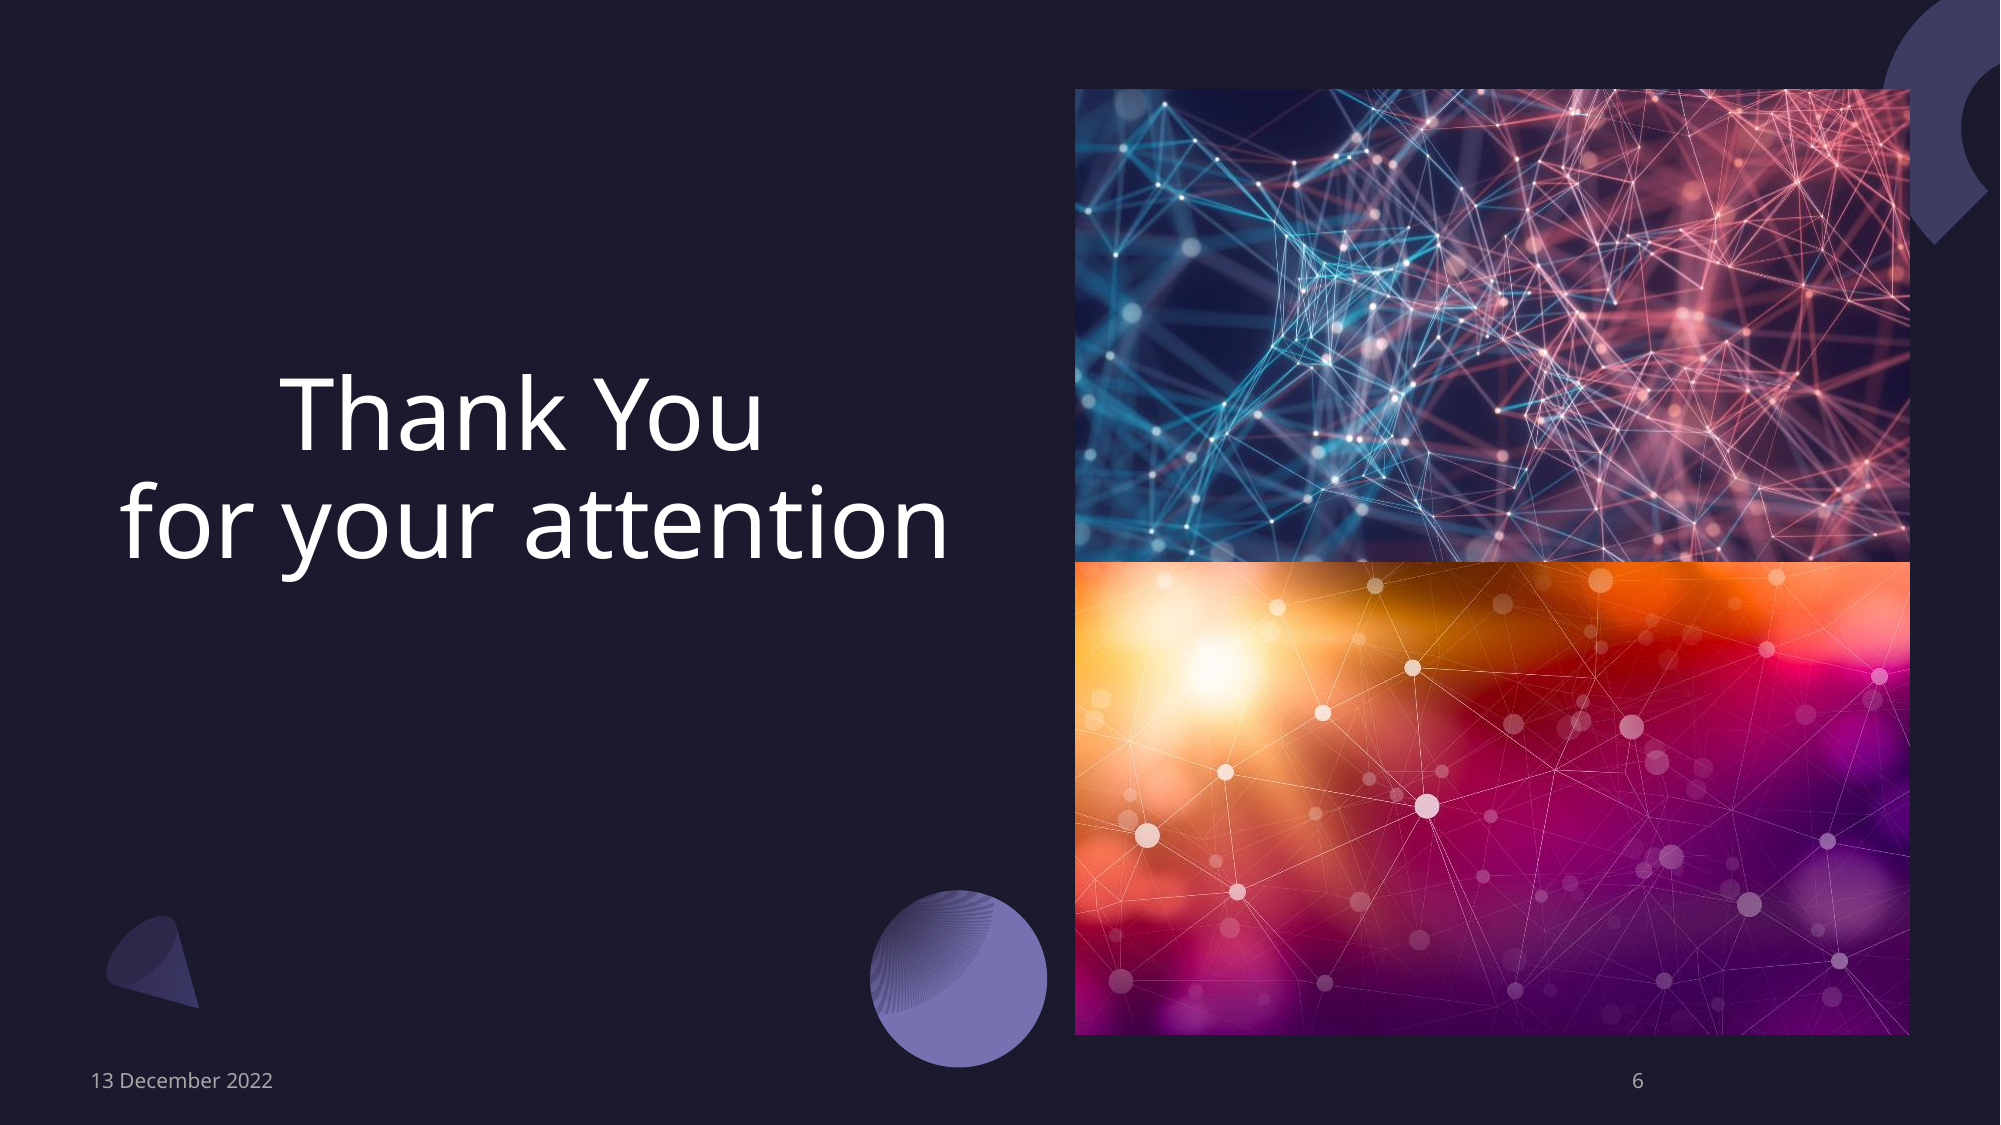

# Thank You for your attention
13 December 2022